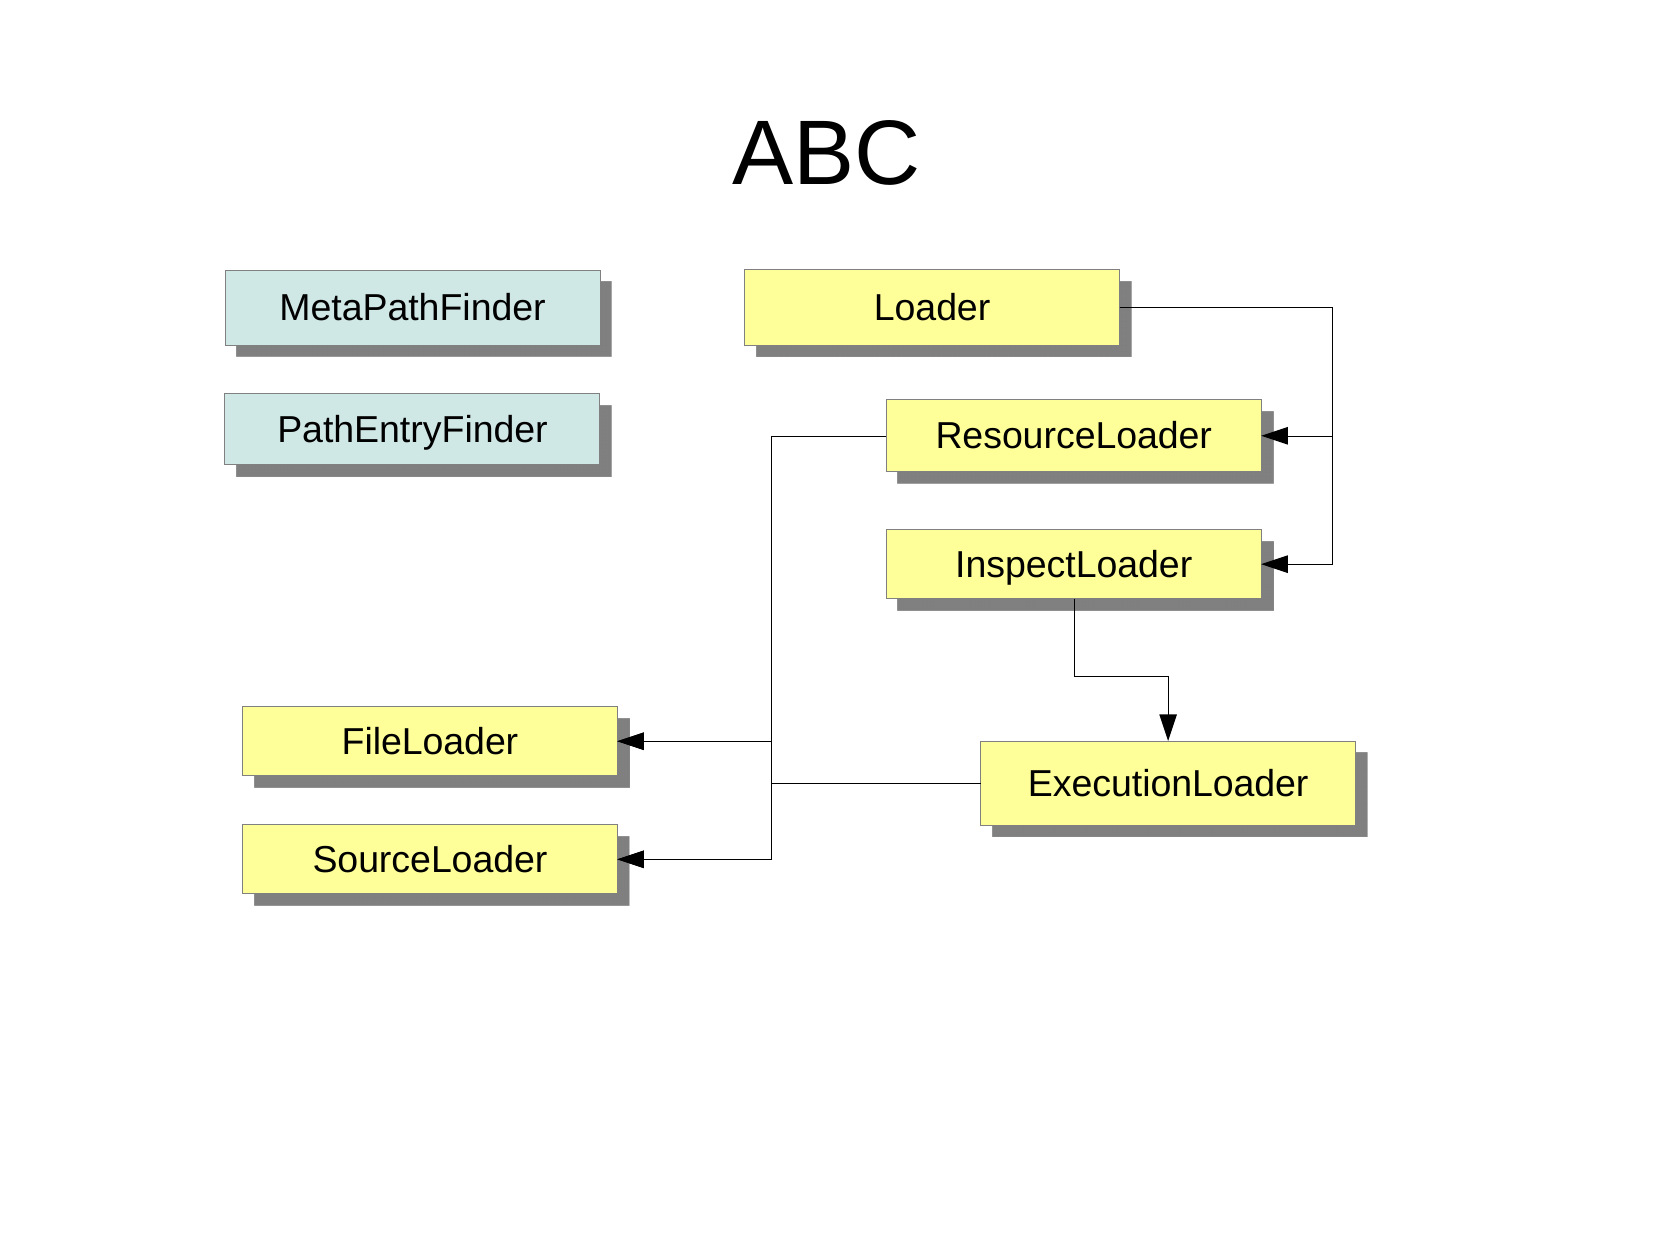

# ABC
Loader
MetaPathFinder
PathEntryFinder
ResourceLoader
InspectLoader
FileLoader
ExecutionLoader
SourceLoader